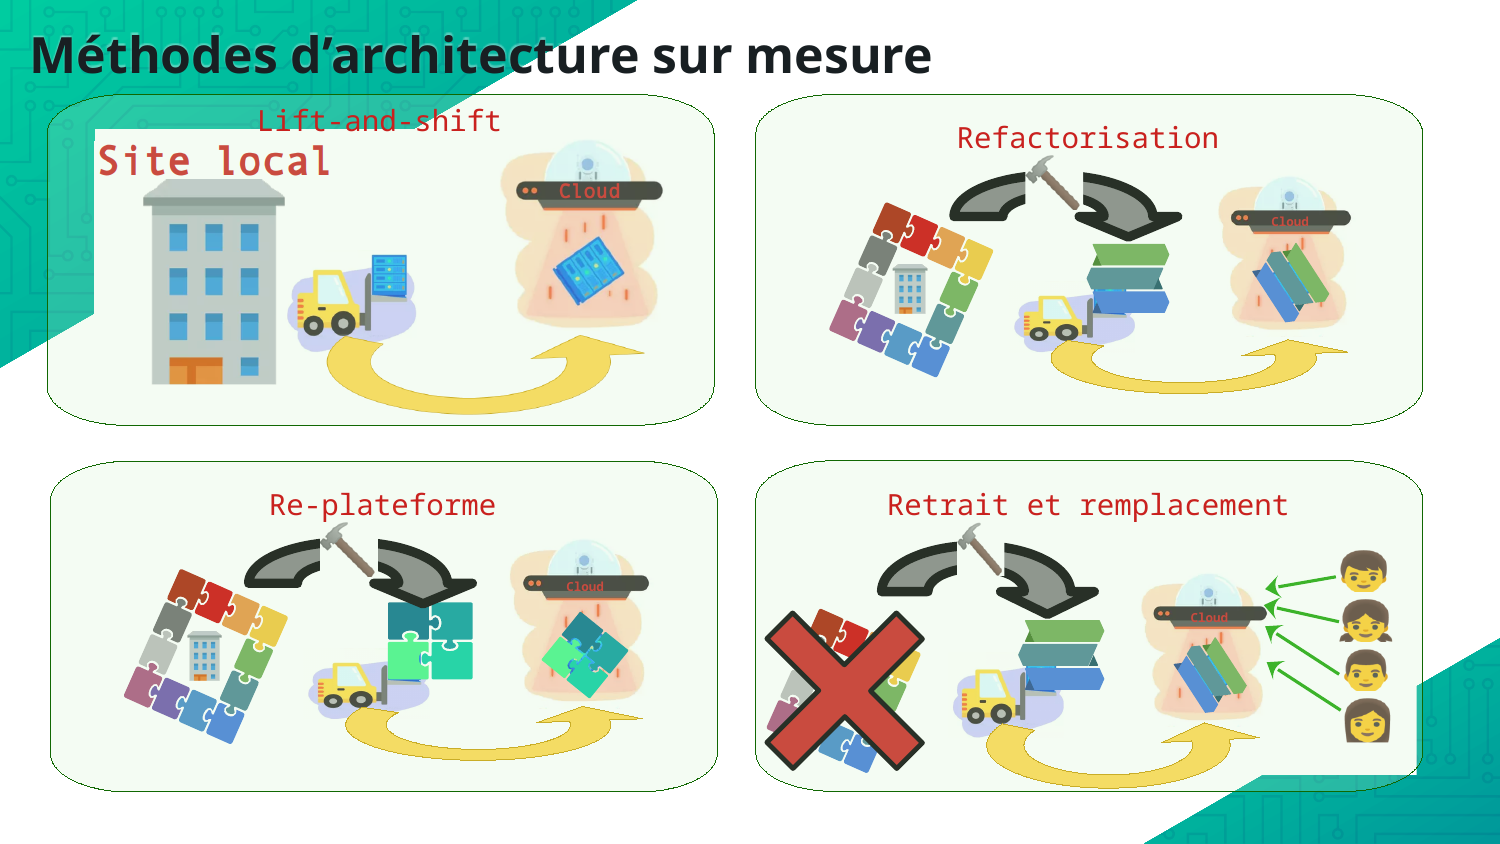

# Méthodes d’architecture sur mesure
Lift-and-shift
Refactorisation
Cloud
Retrait et remplacement
Re-plateforme
Cloud
Cloud